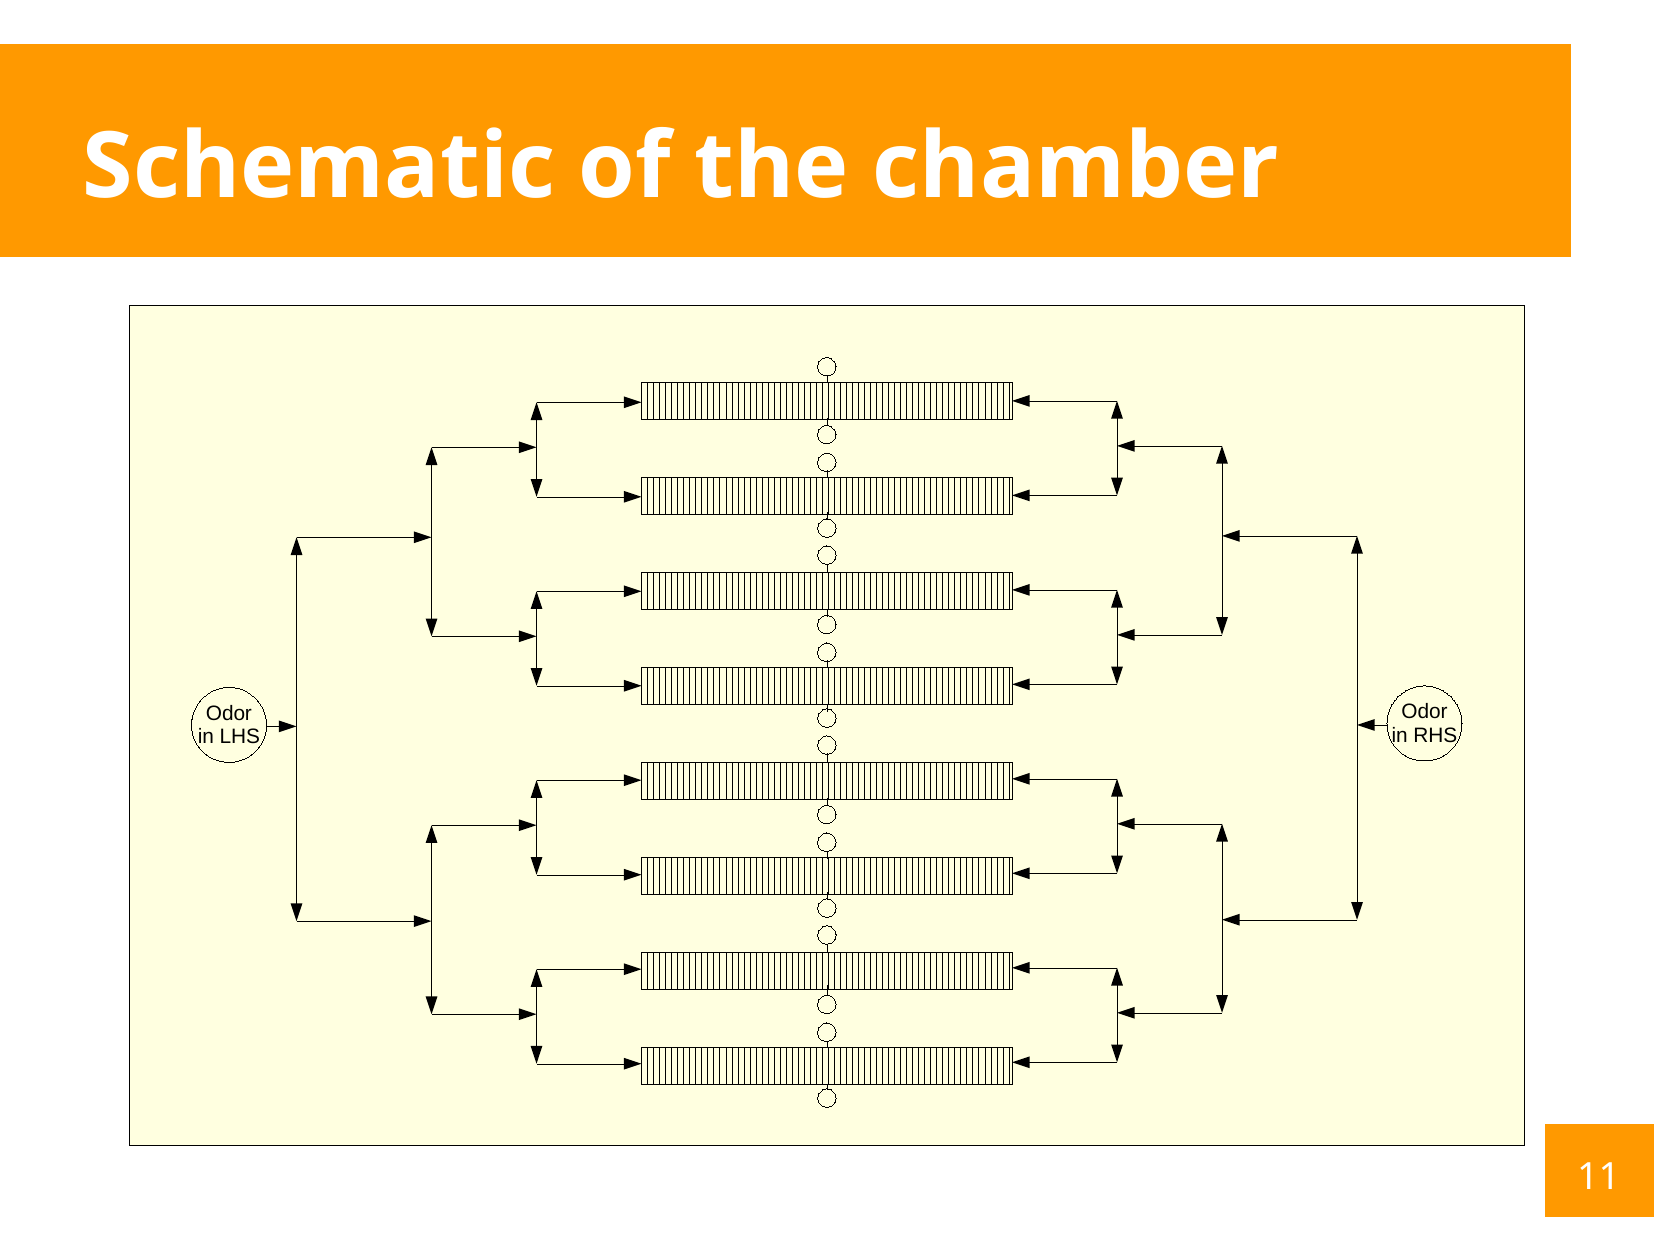

# Schematic of the chamber
Odor
in RHS
Odor
in LHS
11